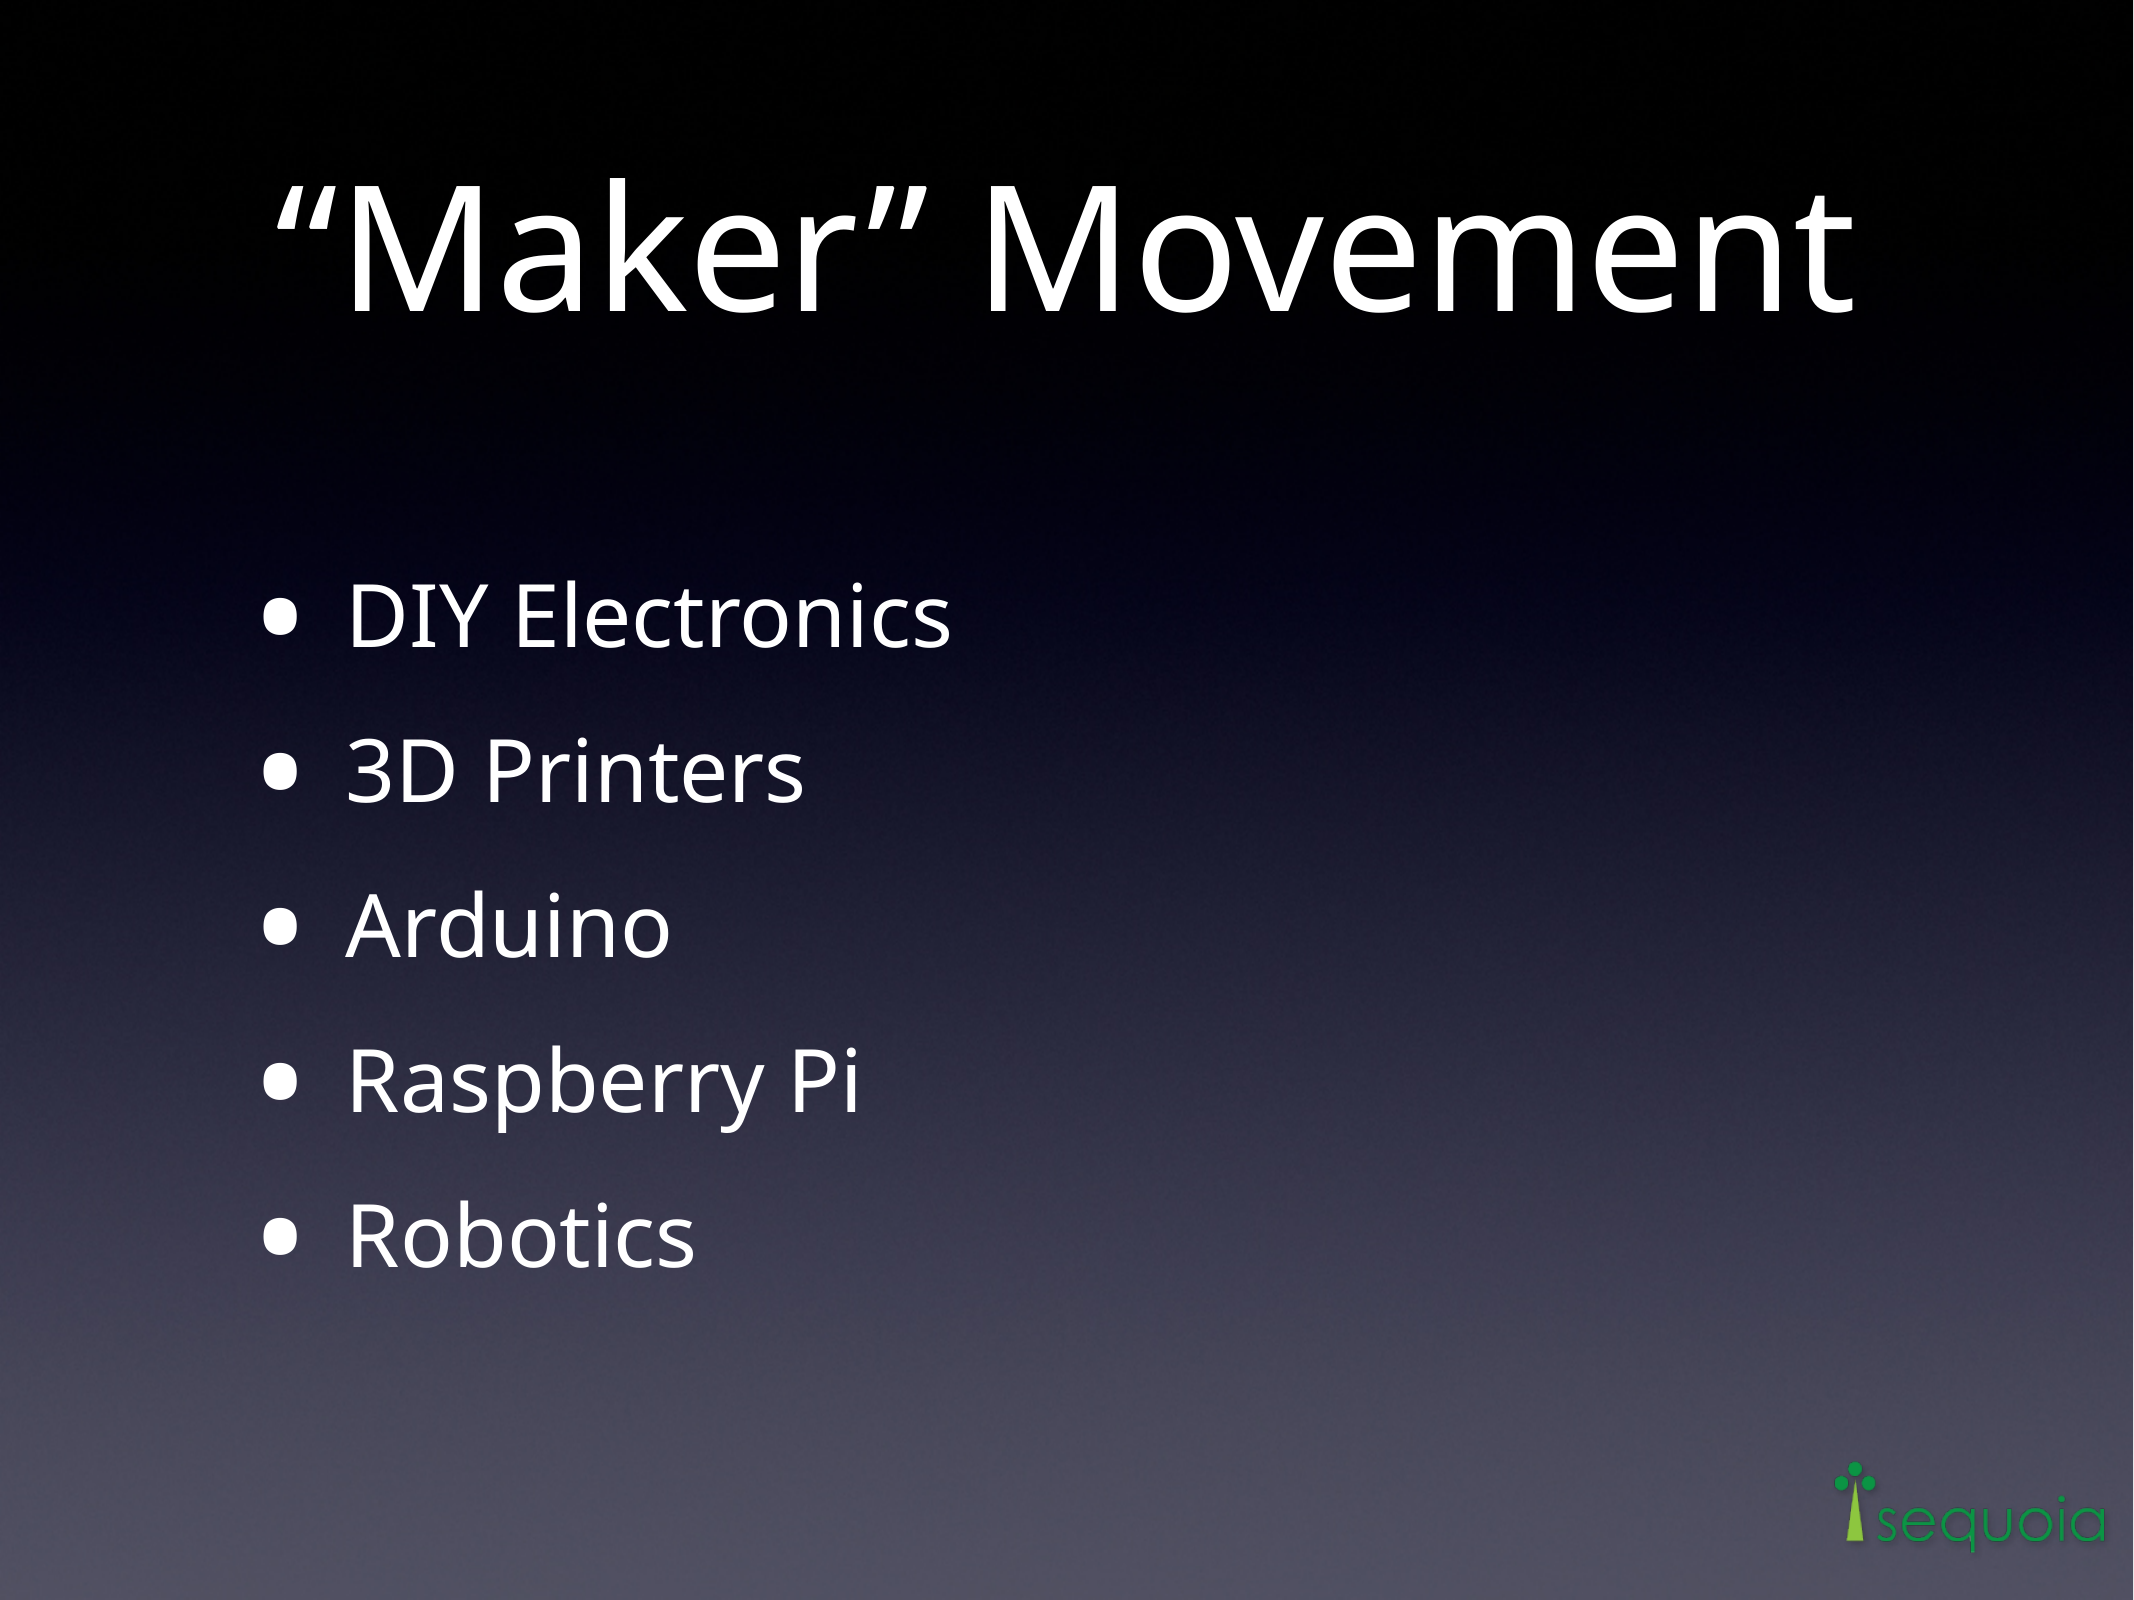

# “Maker” Movement
DIY Electronics
3D Printers
Arduino
Raspberry Pi
Robotics